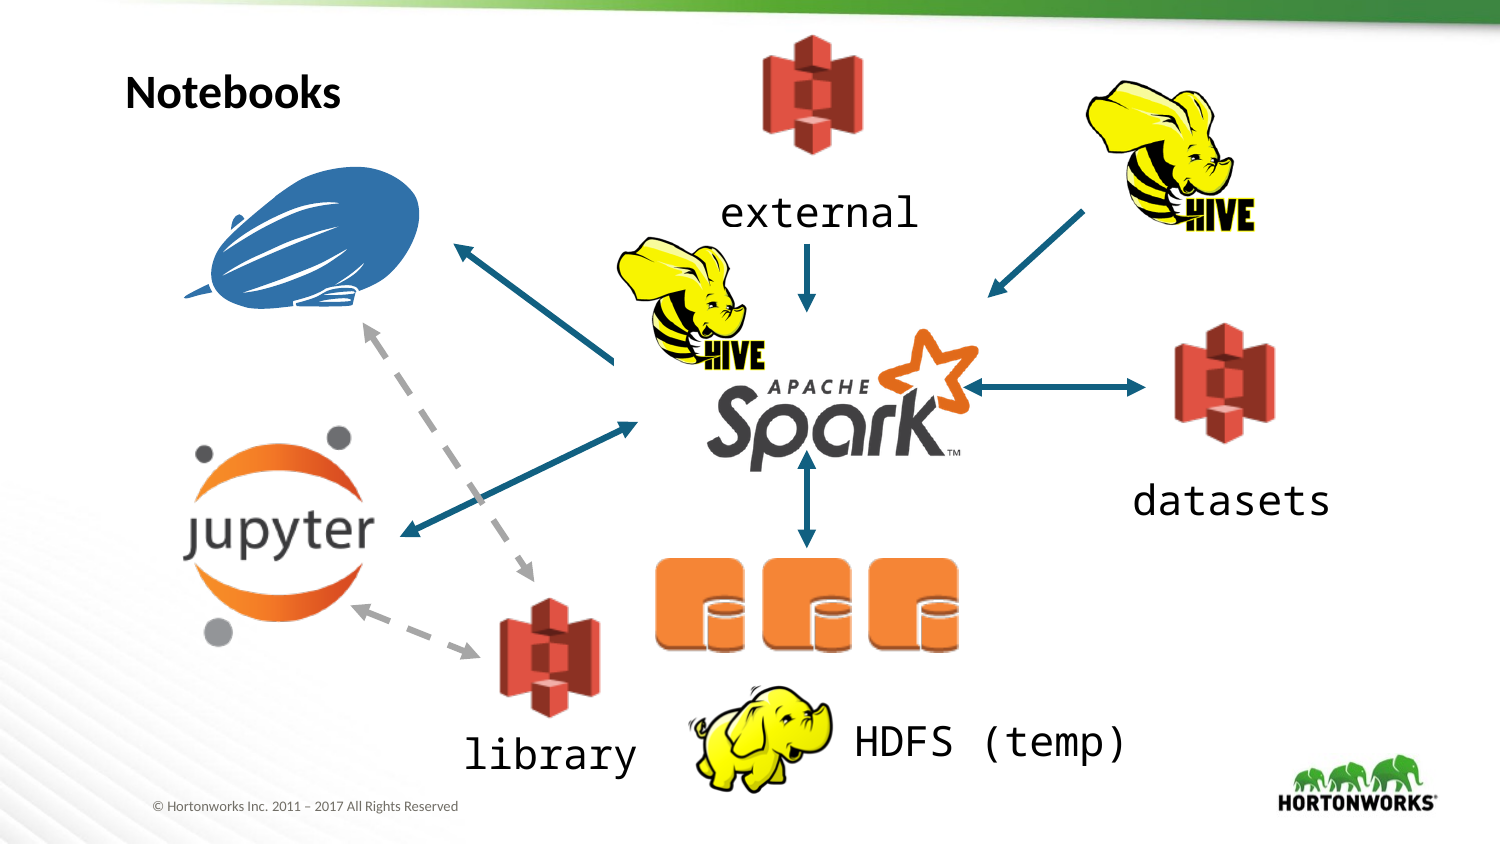

external
# Notebooks
datasets
library
HDFS (temp)